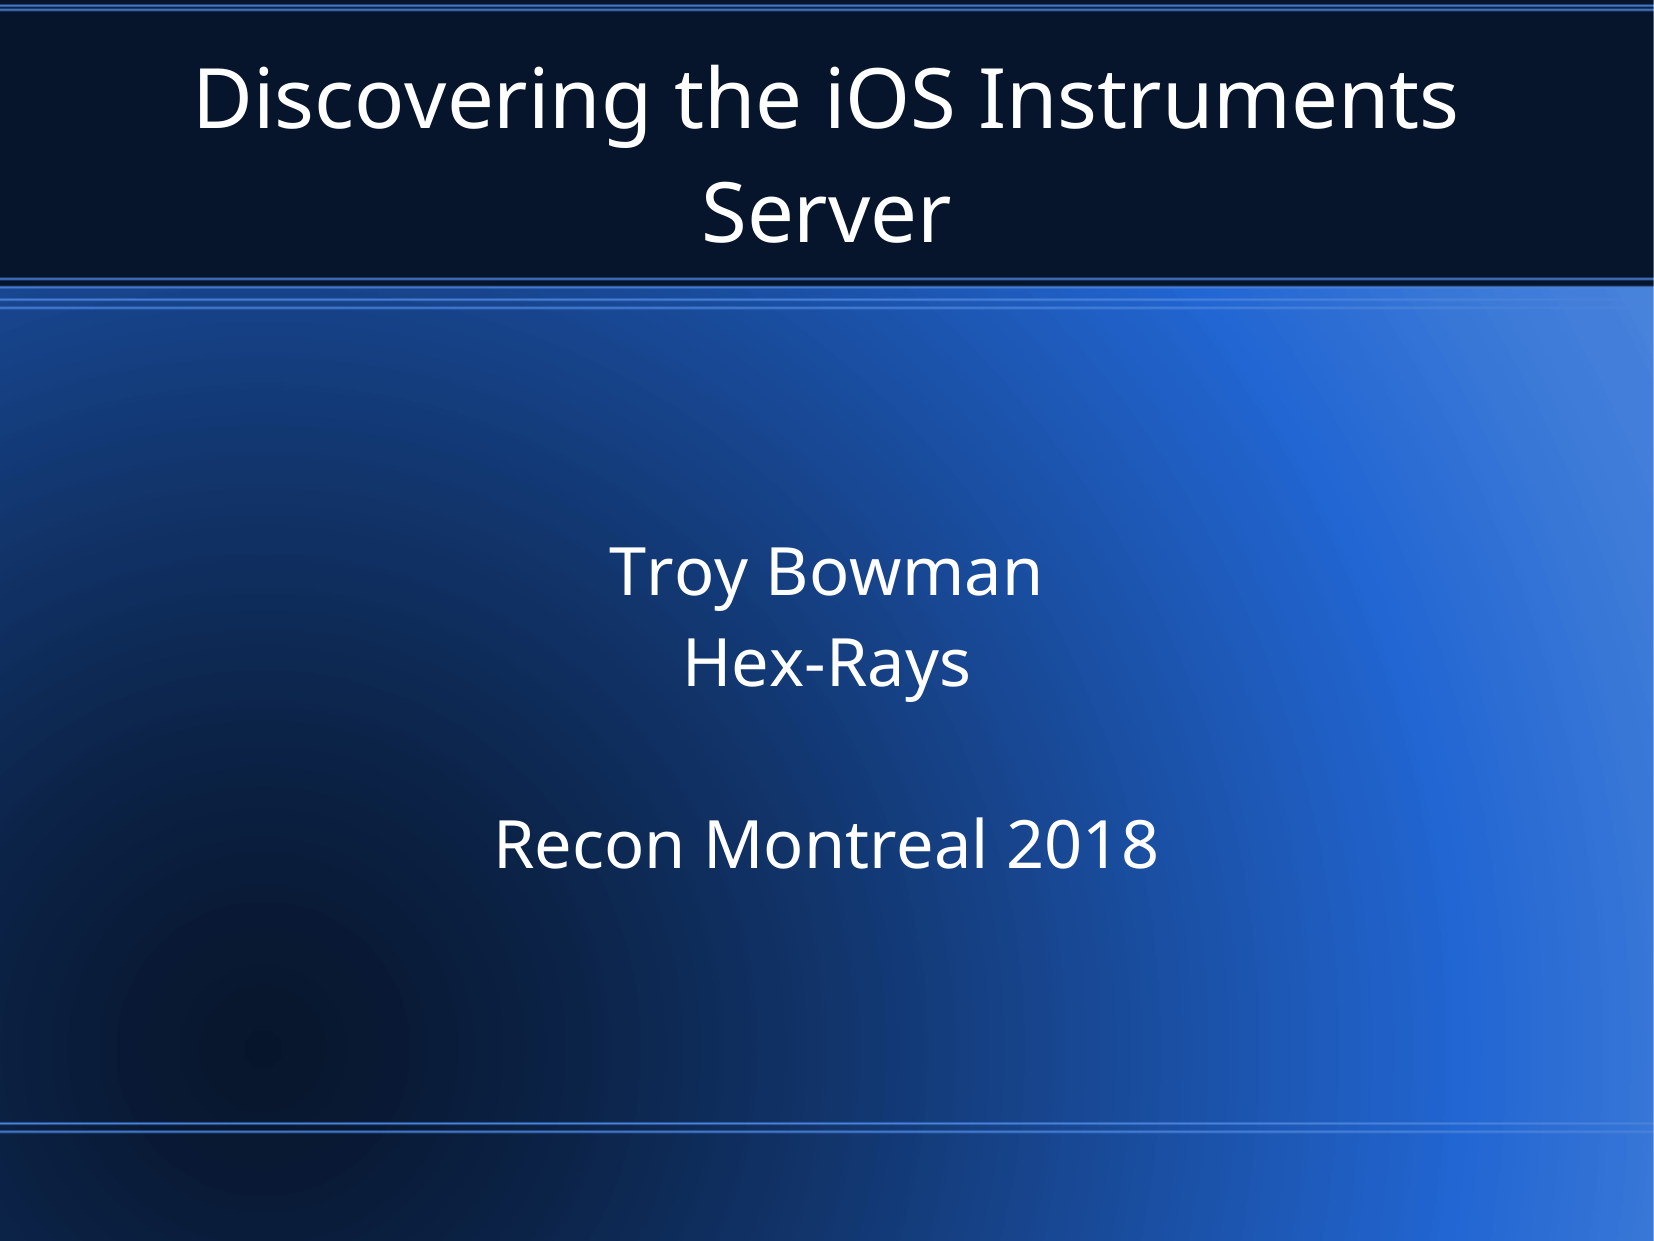

# Discovering the iOS Instruments Server
Troy Bowman
Hex-Rays
Recon Montreal 2018